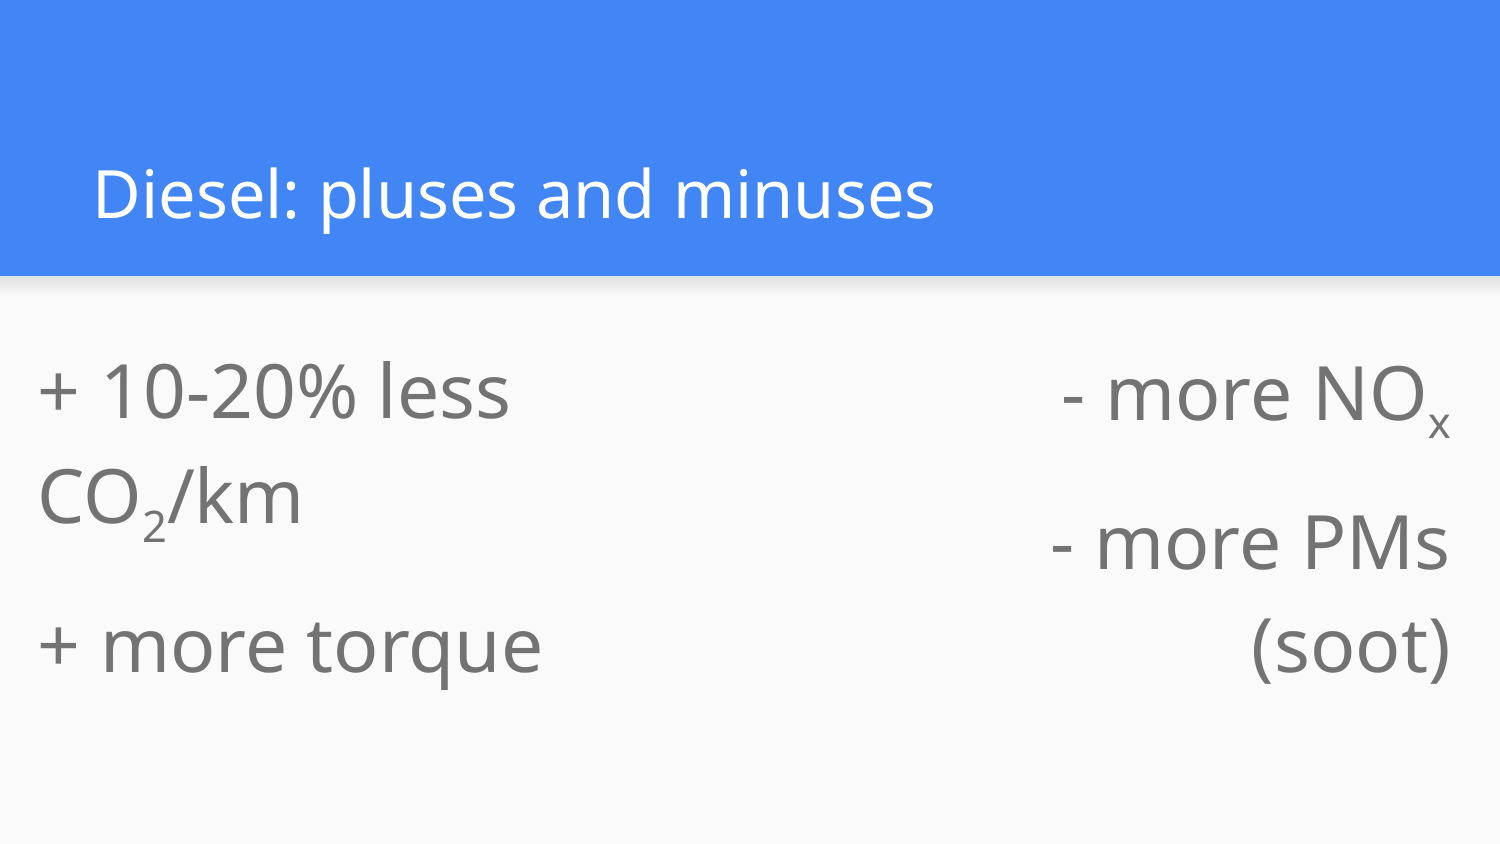

# Diesel: pluses and minuses
+ 10-20% less CO2/km
+ more torque
- more NOx
- more PMs (soot)